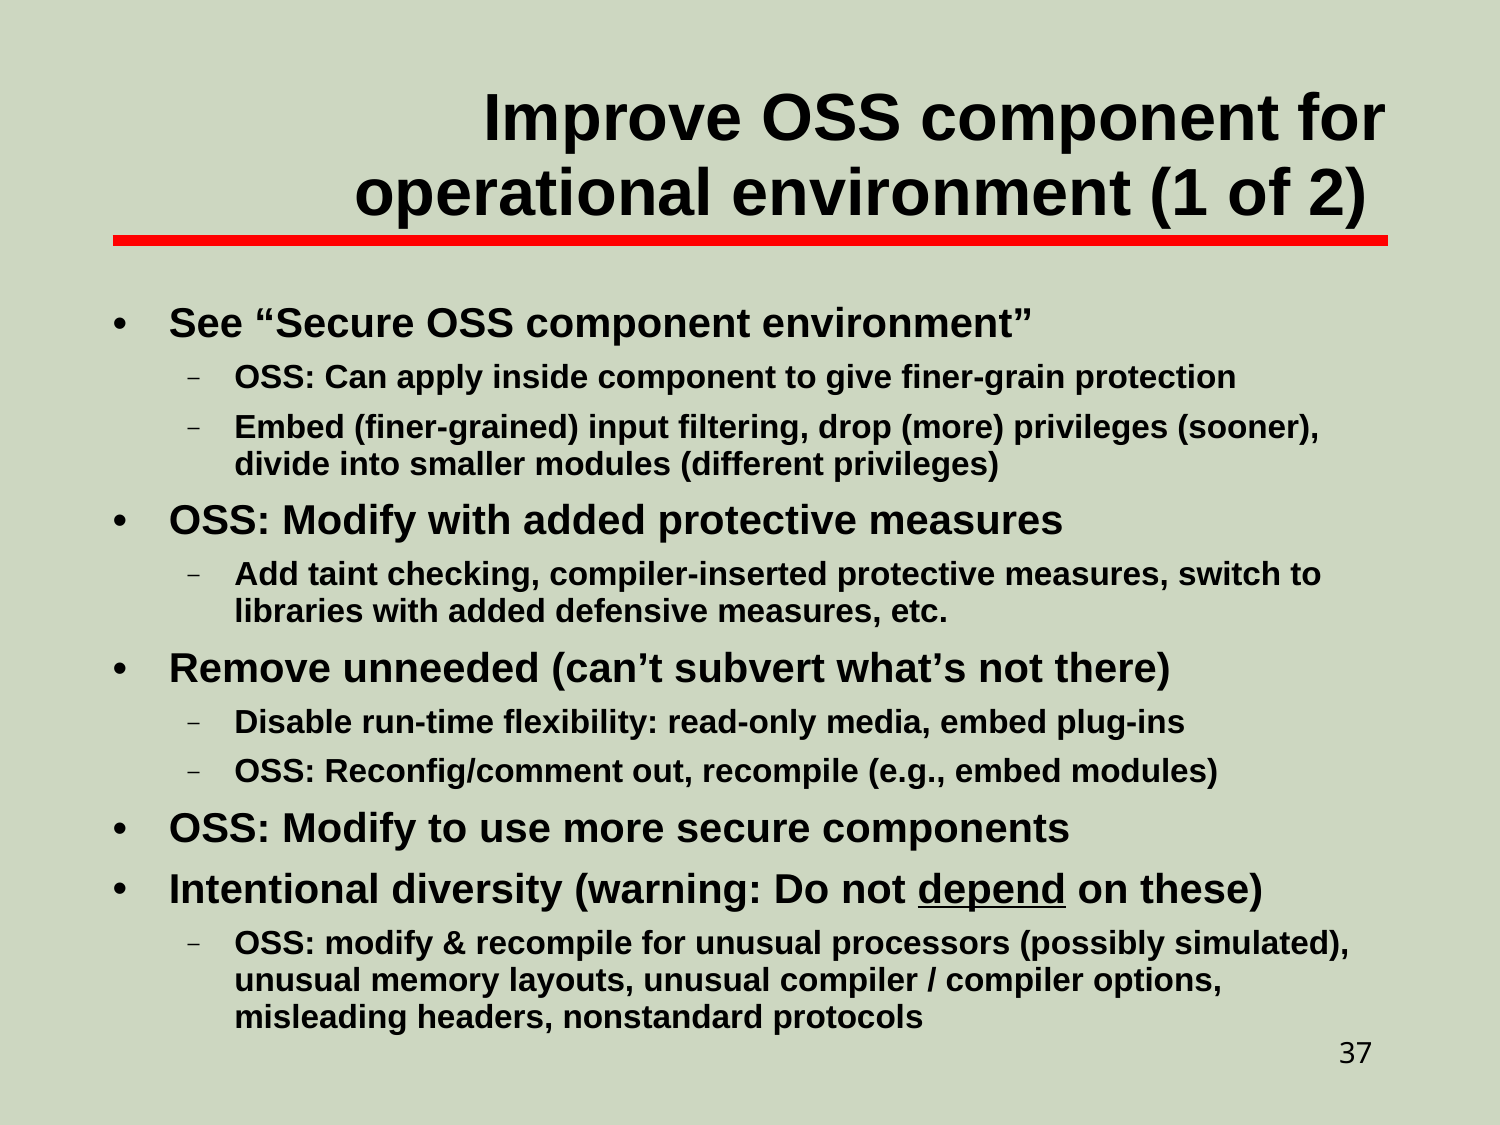

# Improve OSS component for operational environment (1 of 2)
See “Secure OSS component environment”
OSS: Can apply inside component to give finer-grain protection
Embed (finer-grained) input filtering, drop (more) privileges (sooner), divide into smaller modules (different privileges)
OSS: Modify with added protective measures
Add taint checking, compiler-inserted protective measures, switch to libraries with added defensive measures, etc.
Remove unneeded (can’t subvert what’s not there)
Disable run-time flexibility: read-only media, embed plug-ins
OSS: Reconfig/comment out, recompile (e.g., embed modules)
OSS: Modify to use more secure components
Intentional diversity (warning: Do not depend on these)
OSS: modify & recompile for unusual processors (possibly simulated), unusual memory layouts, unusual compiler / compiler options, misleading headers, nonstandard protocols